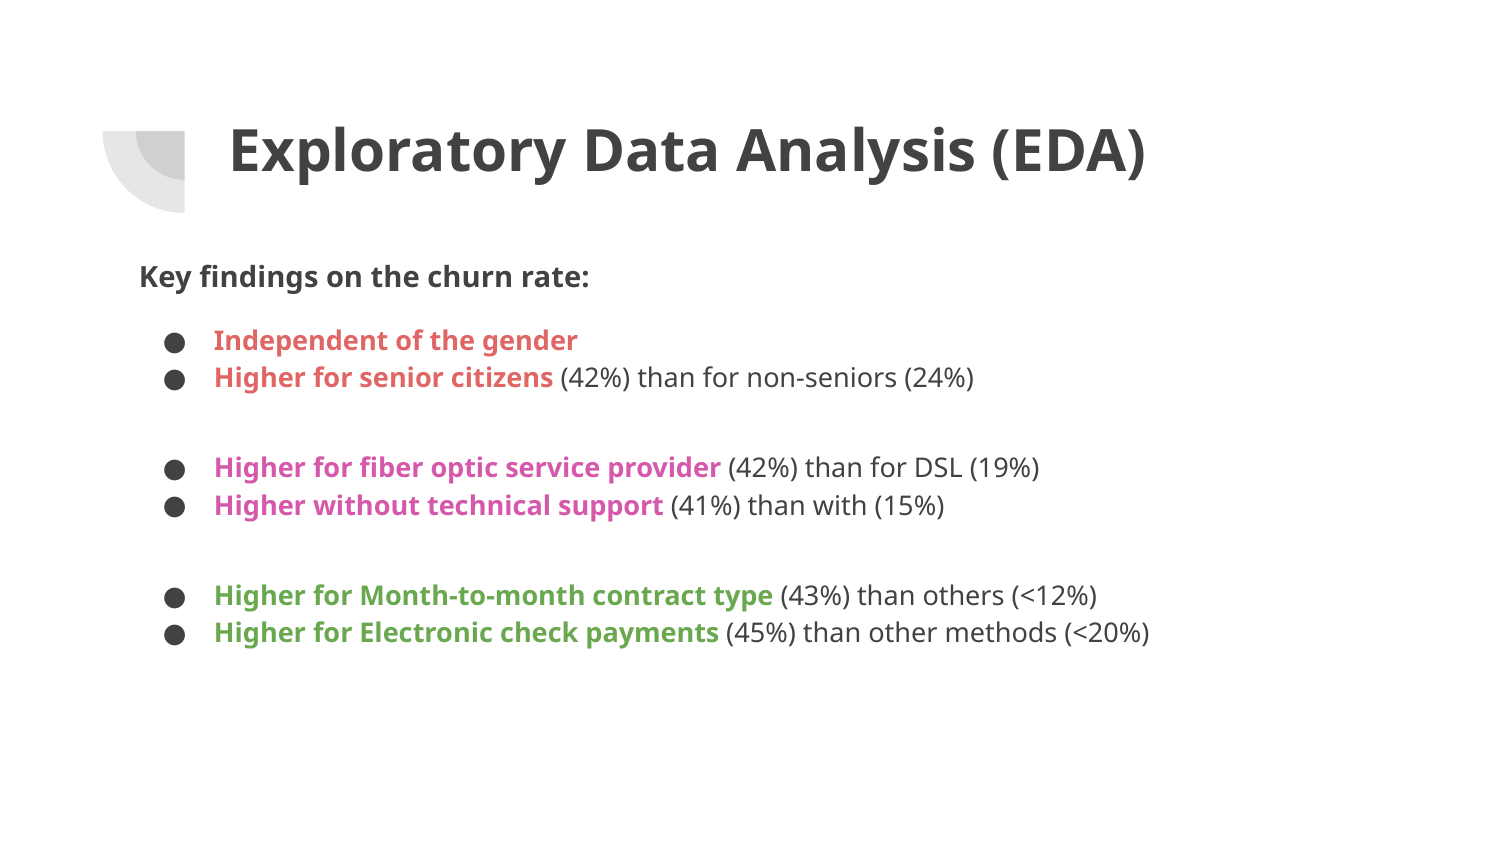

# Exploratory Data Analysis (EDA)
Key findings on the churn rate:
Independent of the gender
Higher for senior citizens (42%) than for non-seniors (24%)
Higher for fiber optic service provider (42%) than for DSL (19%)
Higher without technical support (41%) than with (15%)
Higher for Month-to-month contract type (43%) than others (<12%)
Higher for Electronic check payments (45%) than other methods (<20%)